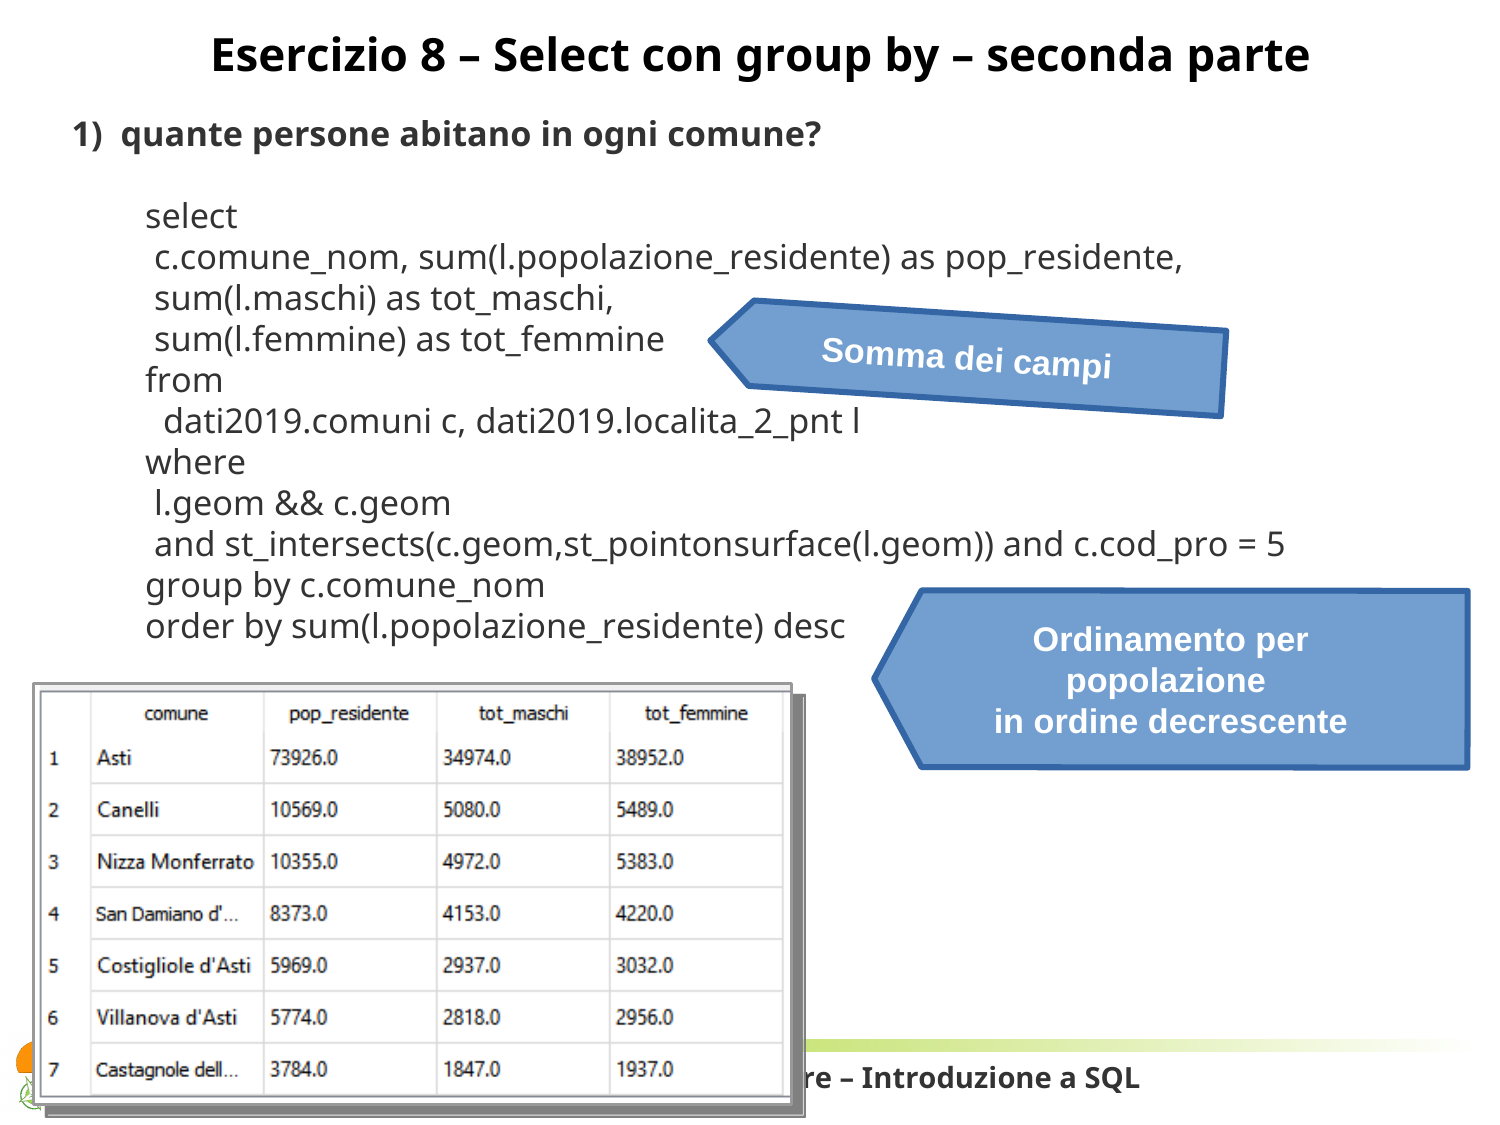

# Esercizio 8 – Select con group by – seconda parte
1) quante persone abitano in ogni comune?
select
 c.comune_nom, sum(l.popolazione_residente) as pop_residente,
 sum(l.maschi) as tot_maschi,
 sum(l.femmine) as tot_femmine
from
 dati2019.comuni c, dati2019.localita_2_pnt l
where
 l.geom && c.geom
 and st_intersects(c.geom,st_pointonsurface(l.geom)) and c.cod_pro = 5
group by c.comune_nom
order by sum(l.popolazione_residente) desc
Somma dei campi
Ordinamento per popolazione
in ordine decrescente